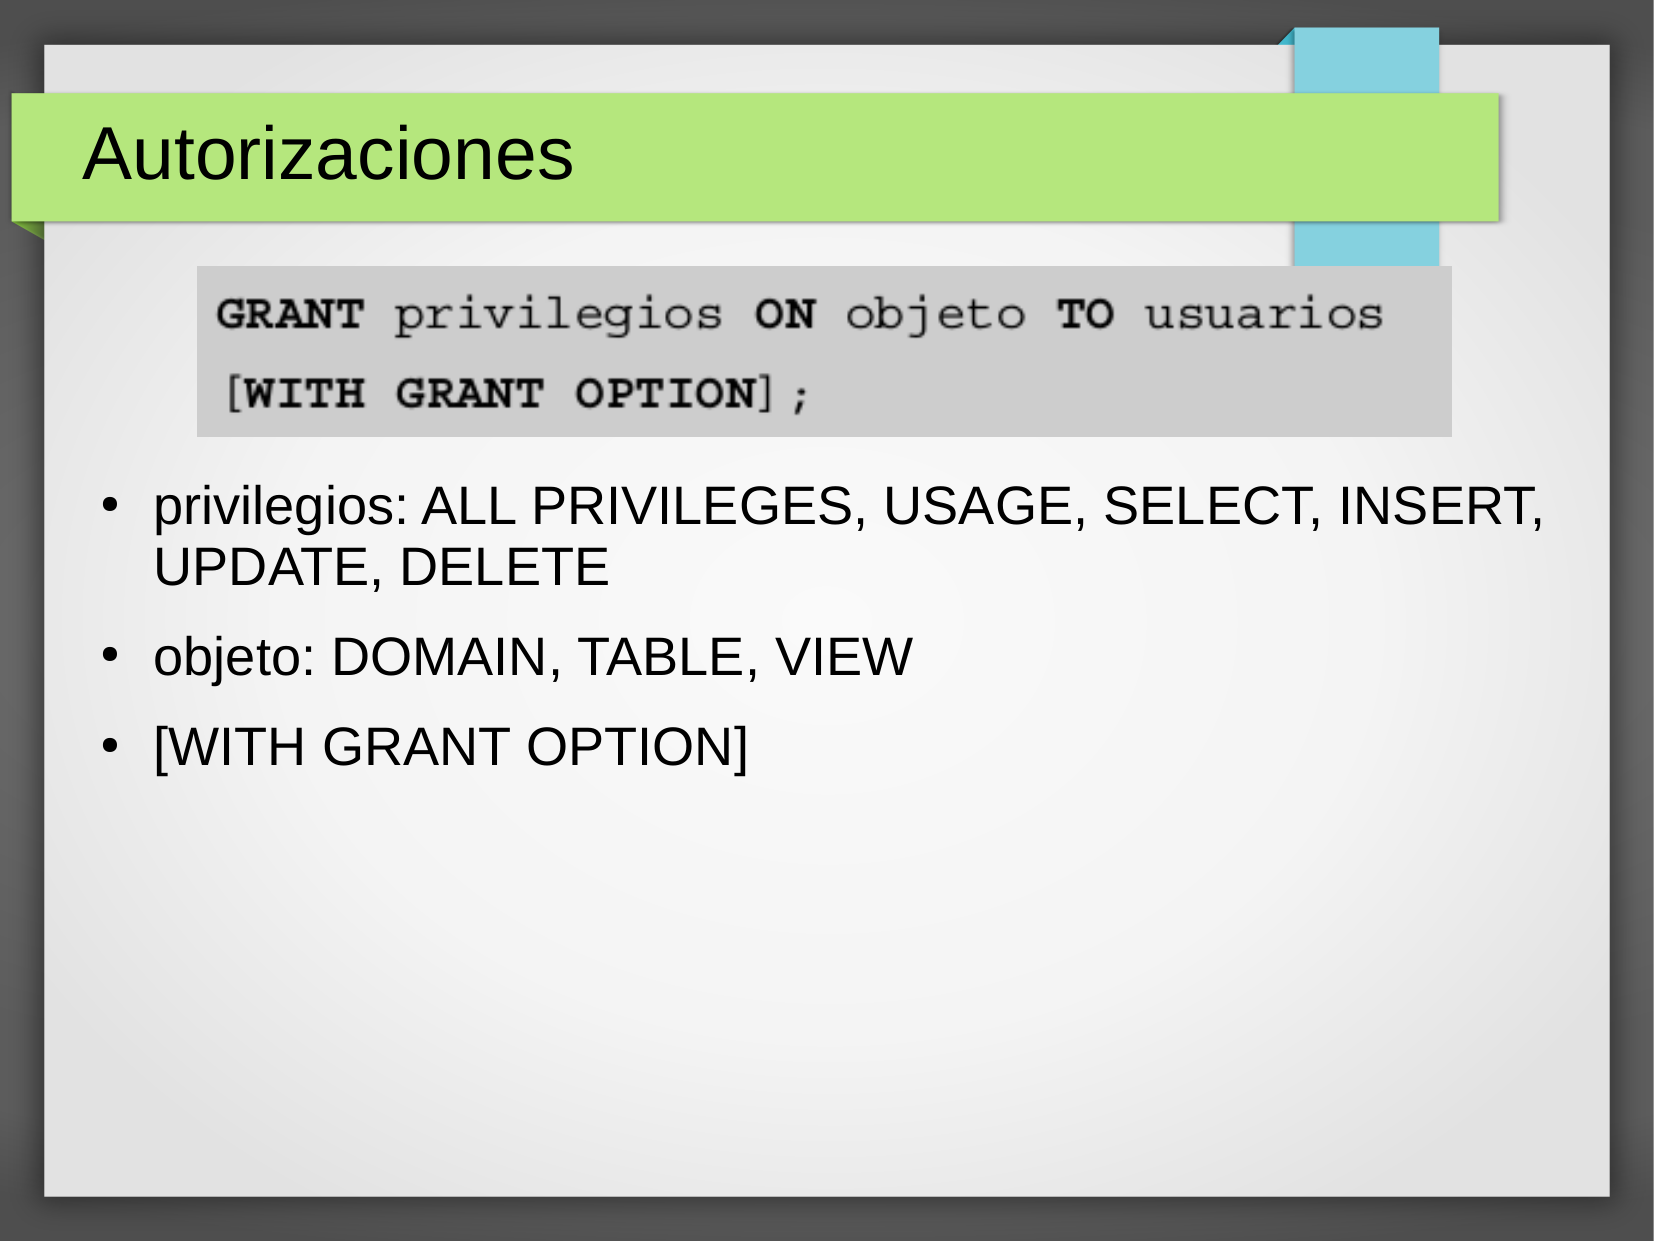

# Autorizaciones
privilegios: ALL PRIVILEGES, USAGE, SELECT, INSERT, UPDATE, DELETE
objeto: DOMAIN, TABLE, VIEW
[WITH GRANT OPTION]